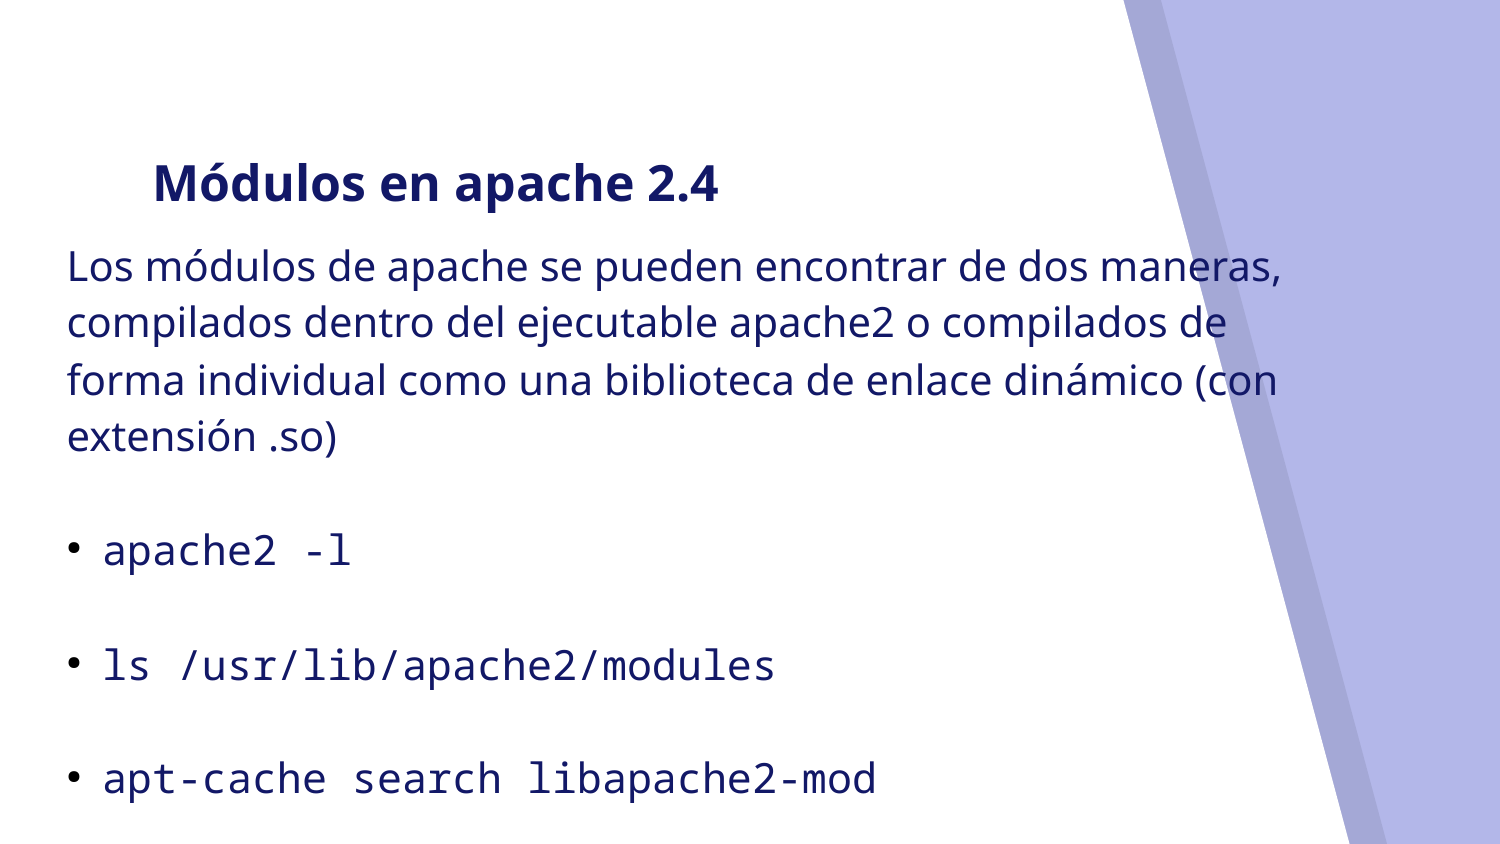

# Módulos en apache 2.4
Los módulos de apache se pueden encontrar de dos maneras, compilados dentro del ejecutable apache2 o compilados de forma individual como una biblioteca de enlace dinámico (con extensión .so)
apache2 -l
ls /usr/lib/apache2/modules
apt-cache search libapache2-mod